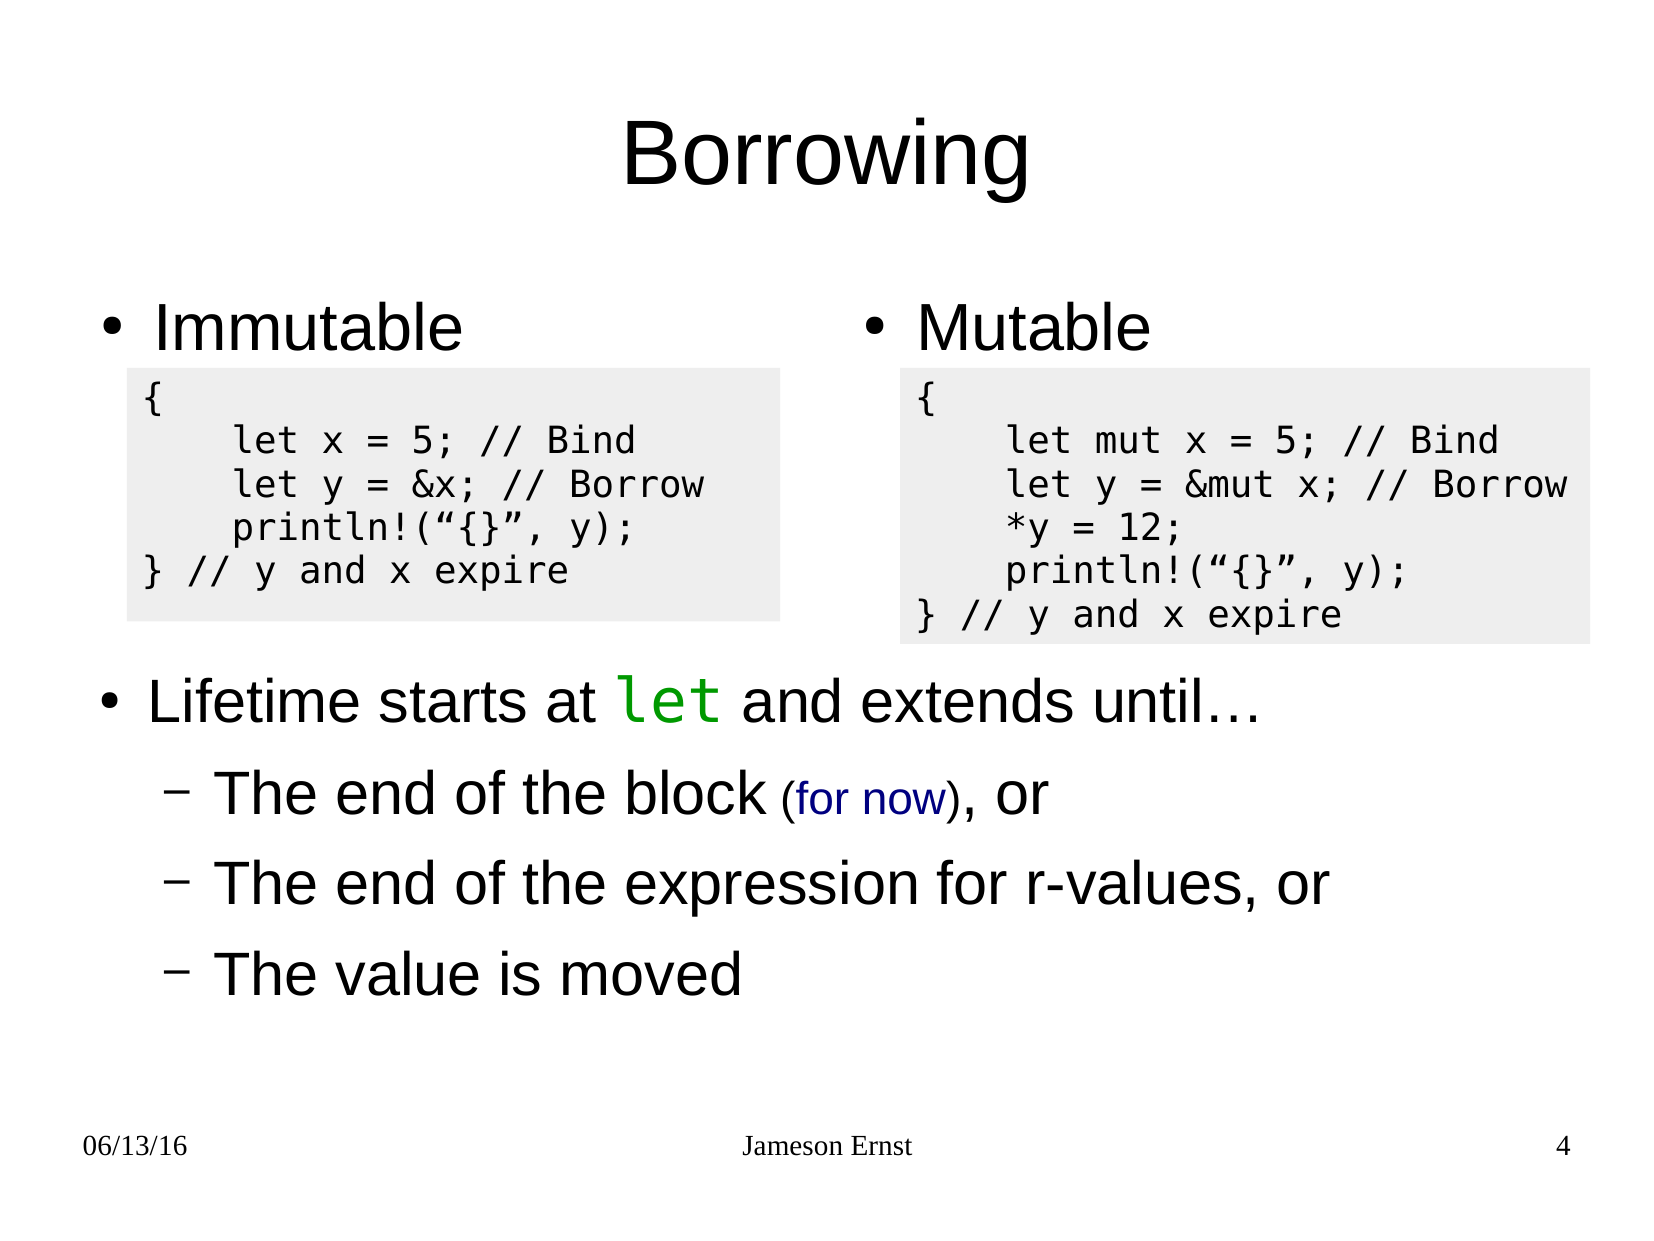

# Borrowing
Immutable
Mutable
{
 let x = 5; // Bind
 let y = &x; // Borrow
 println!(“{}”, y);
} // y and x expire
{
 let mut x = 5; // Bind
 let y = &mut x; // Borrow
 *y = 12;
 println!(“{}”, y);
} // y and x expire
Lifetime starts at let and extends until…
The end of the block (for now), or
The end of the expression for r-values, or
The value is moved
06/13/16
Jameson Ernst
4